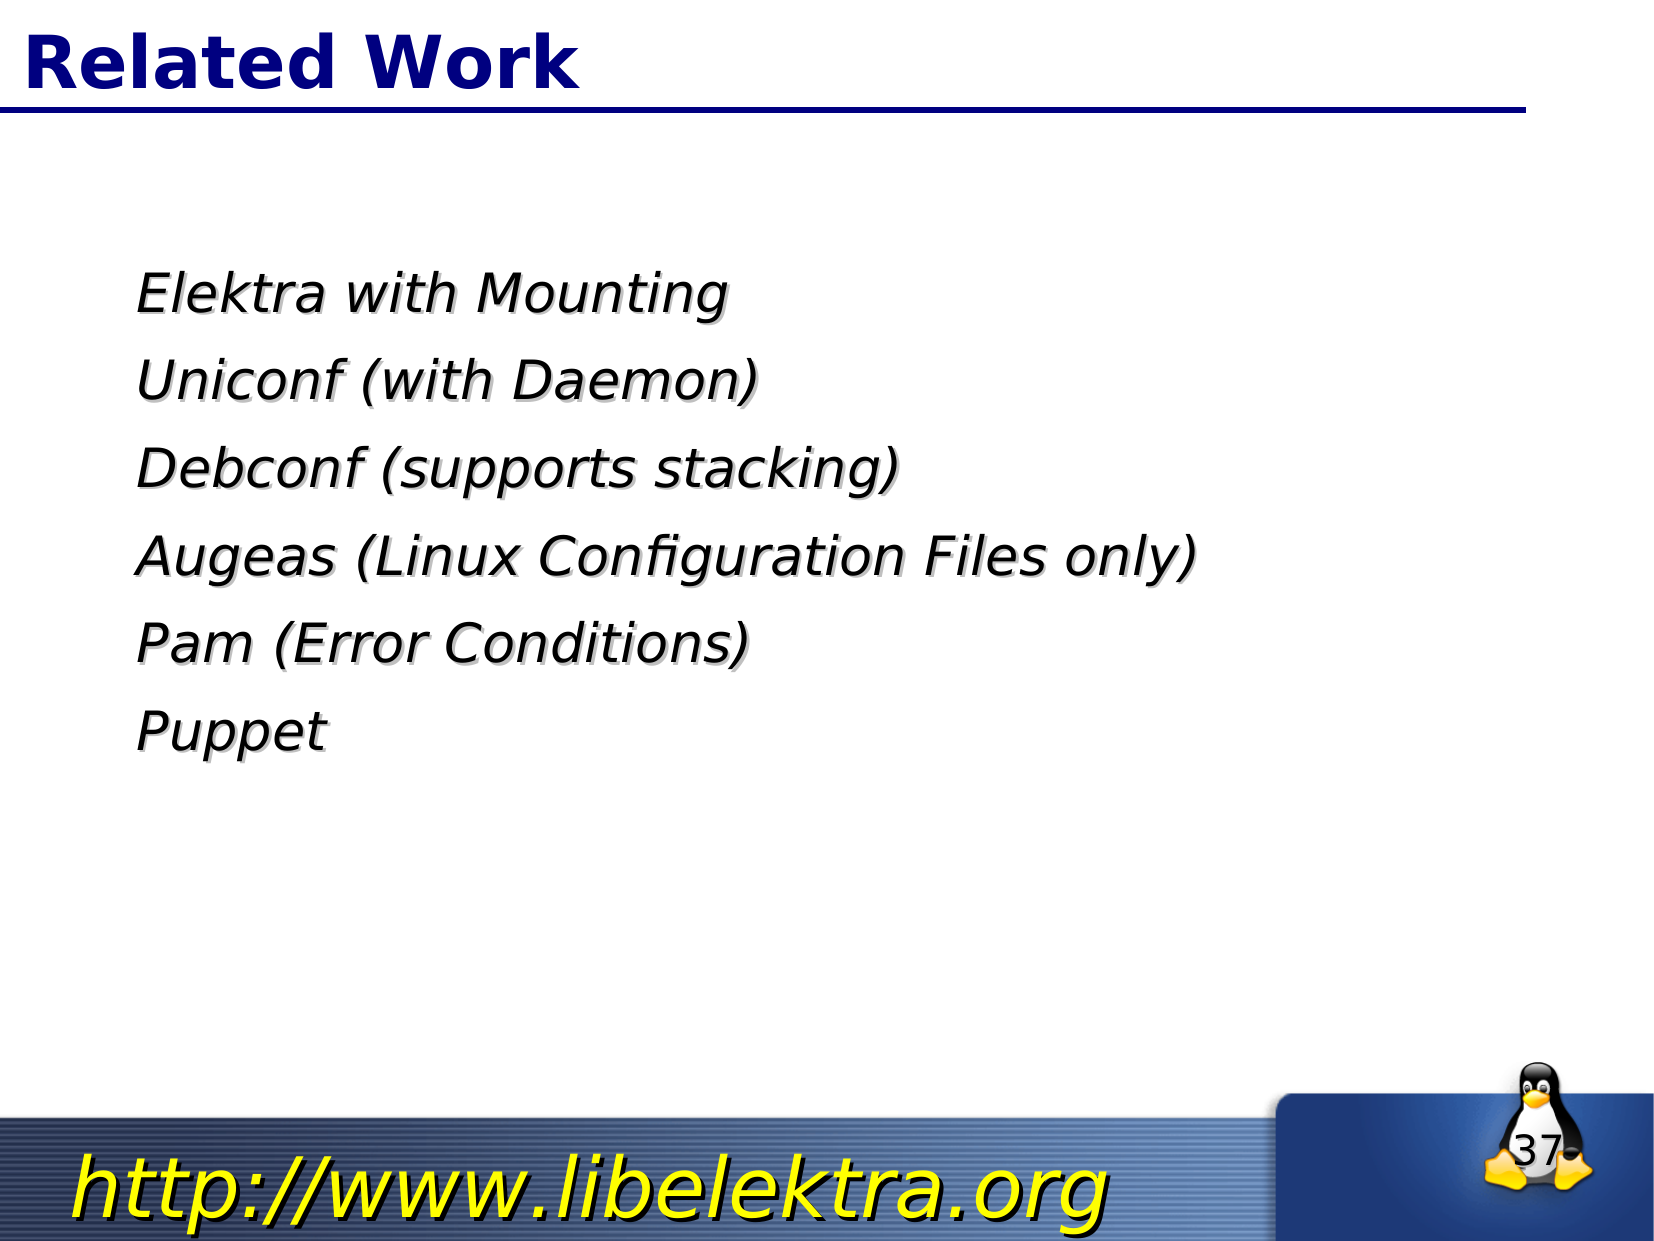

Related Work
# Elektra with Mounting
Uniconf (with Daemon)
Debconf (supports stacking)
Augeas (Linux Configuration Files only)
Pam (Error Conditions)
Puppet